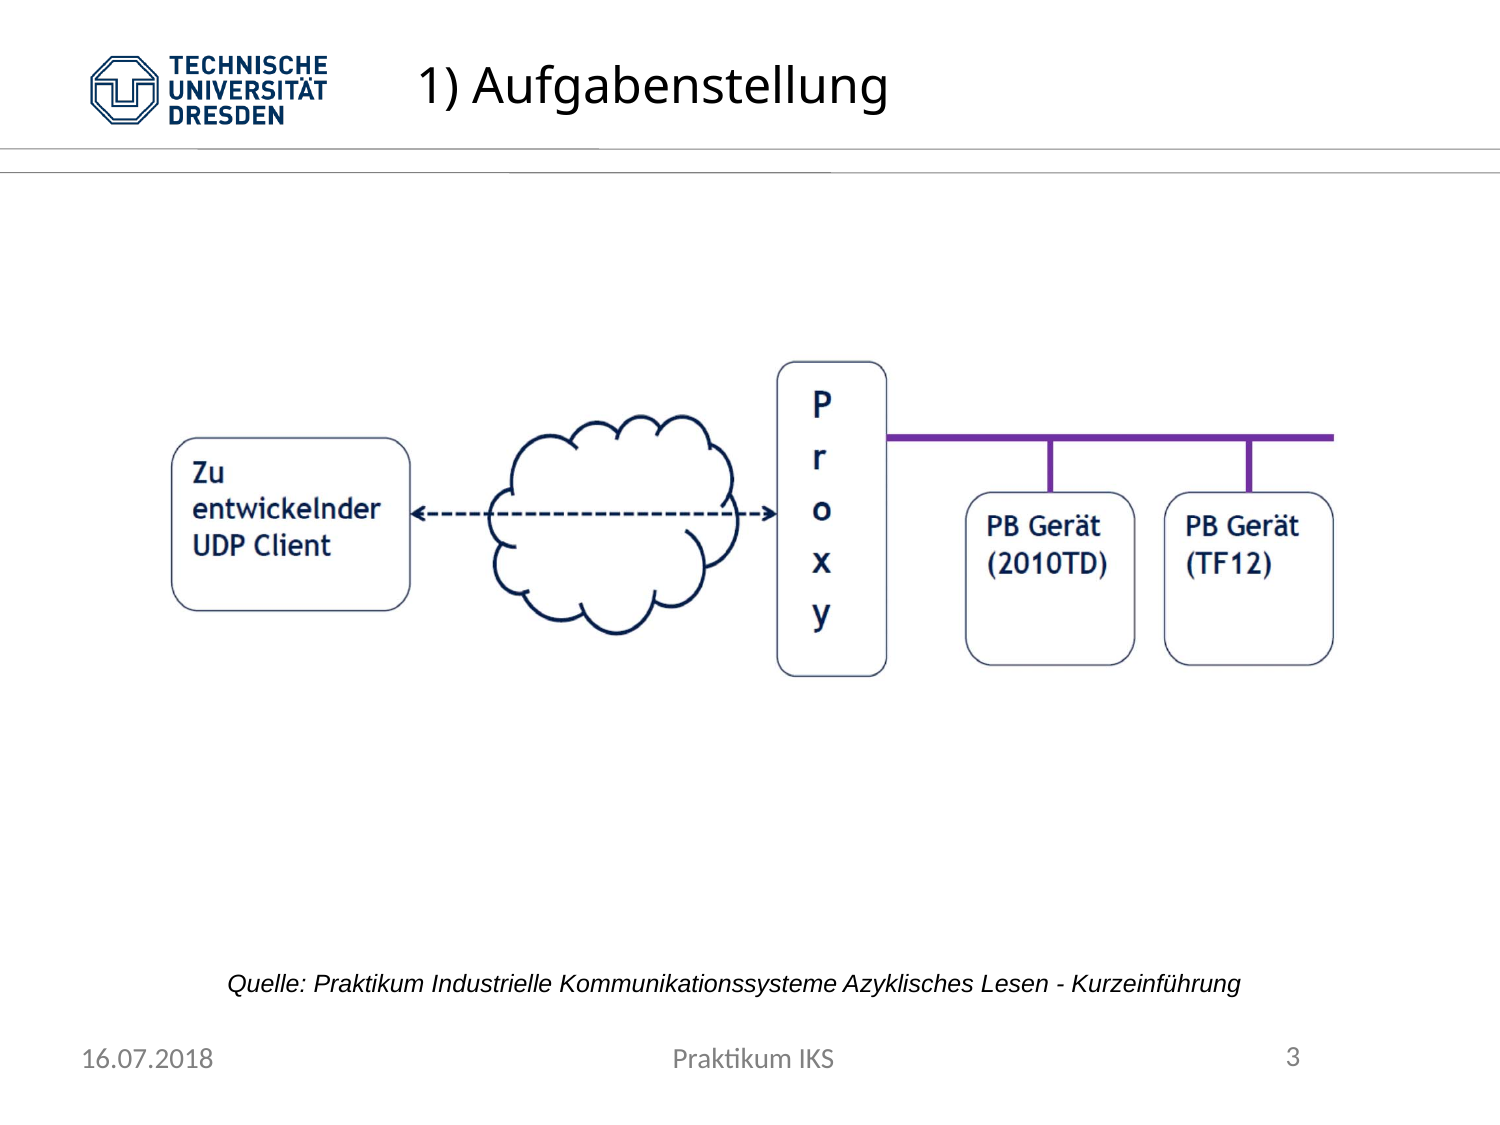

1) Aufgabenstellung
Quelle: Praktikum Industrielle Kommunikationssysteme Azyklisches Lesen - Kurzeinführung